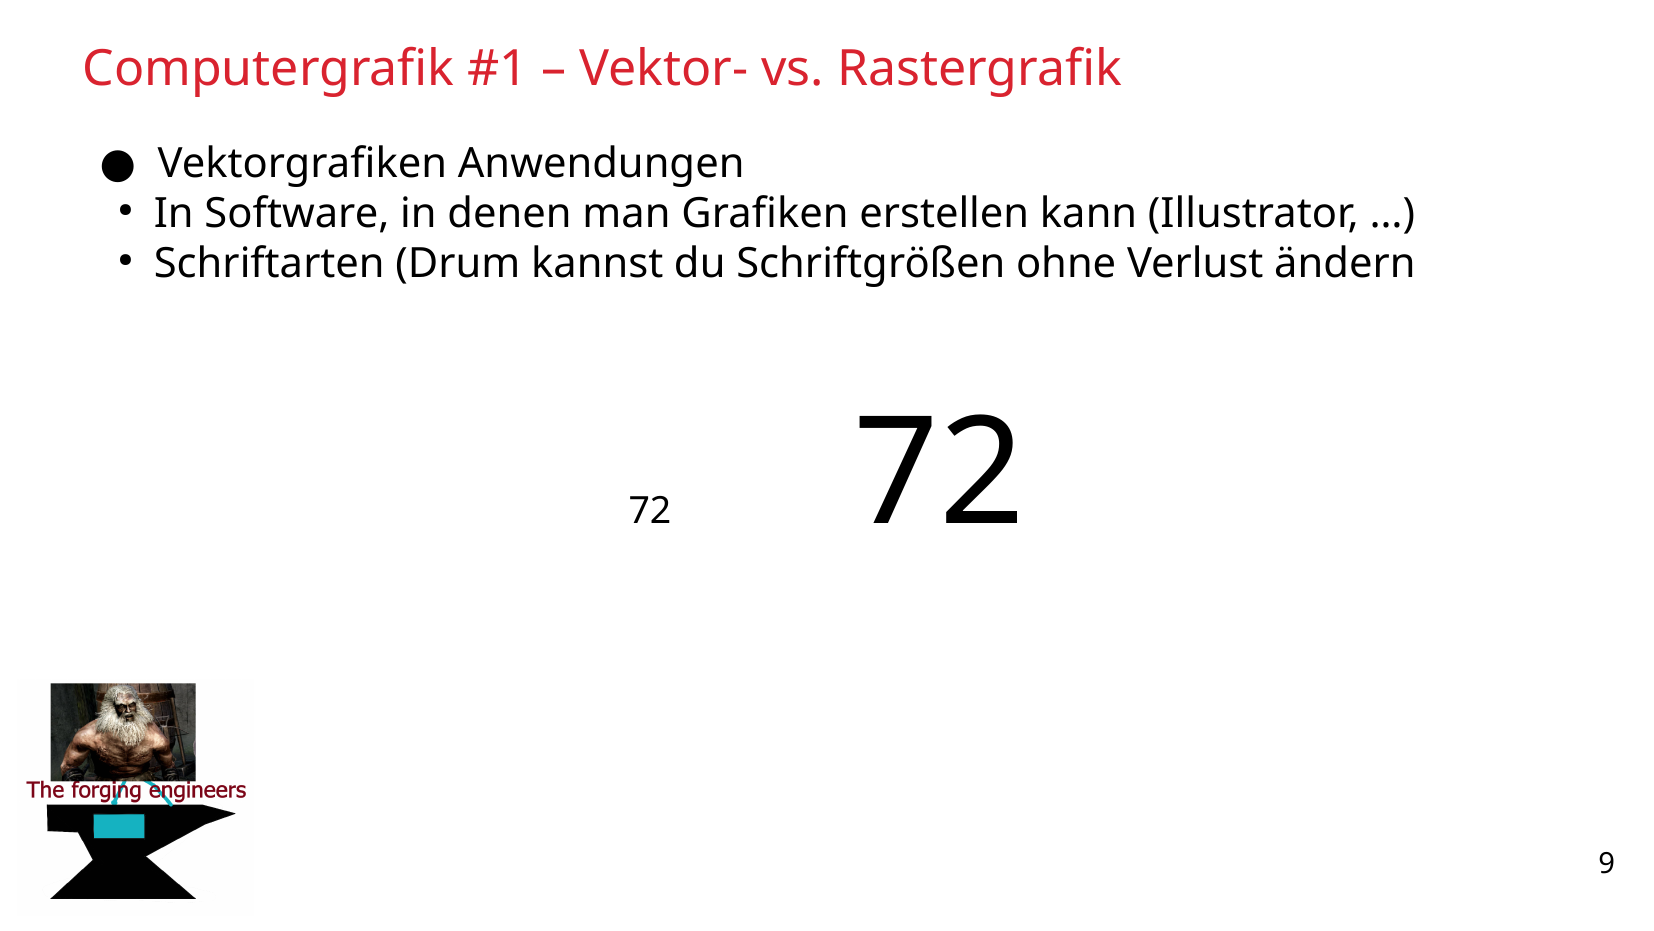

# Computergrafik #1 – Vektor- vs. Rastergrafik
Vektorgrafiken Anwendungen
In Software, in denen man Grafiken erstellen kann (Illustrator, …)
Schriftarten (Drum kannst du Schriftgrößen ohne Verlust ändern
72 			72